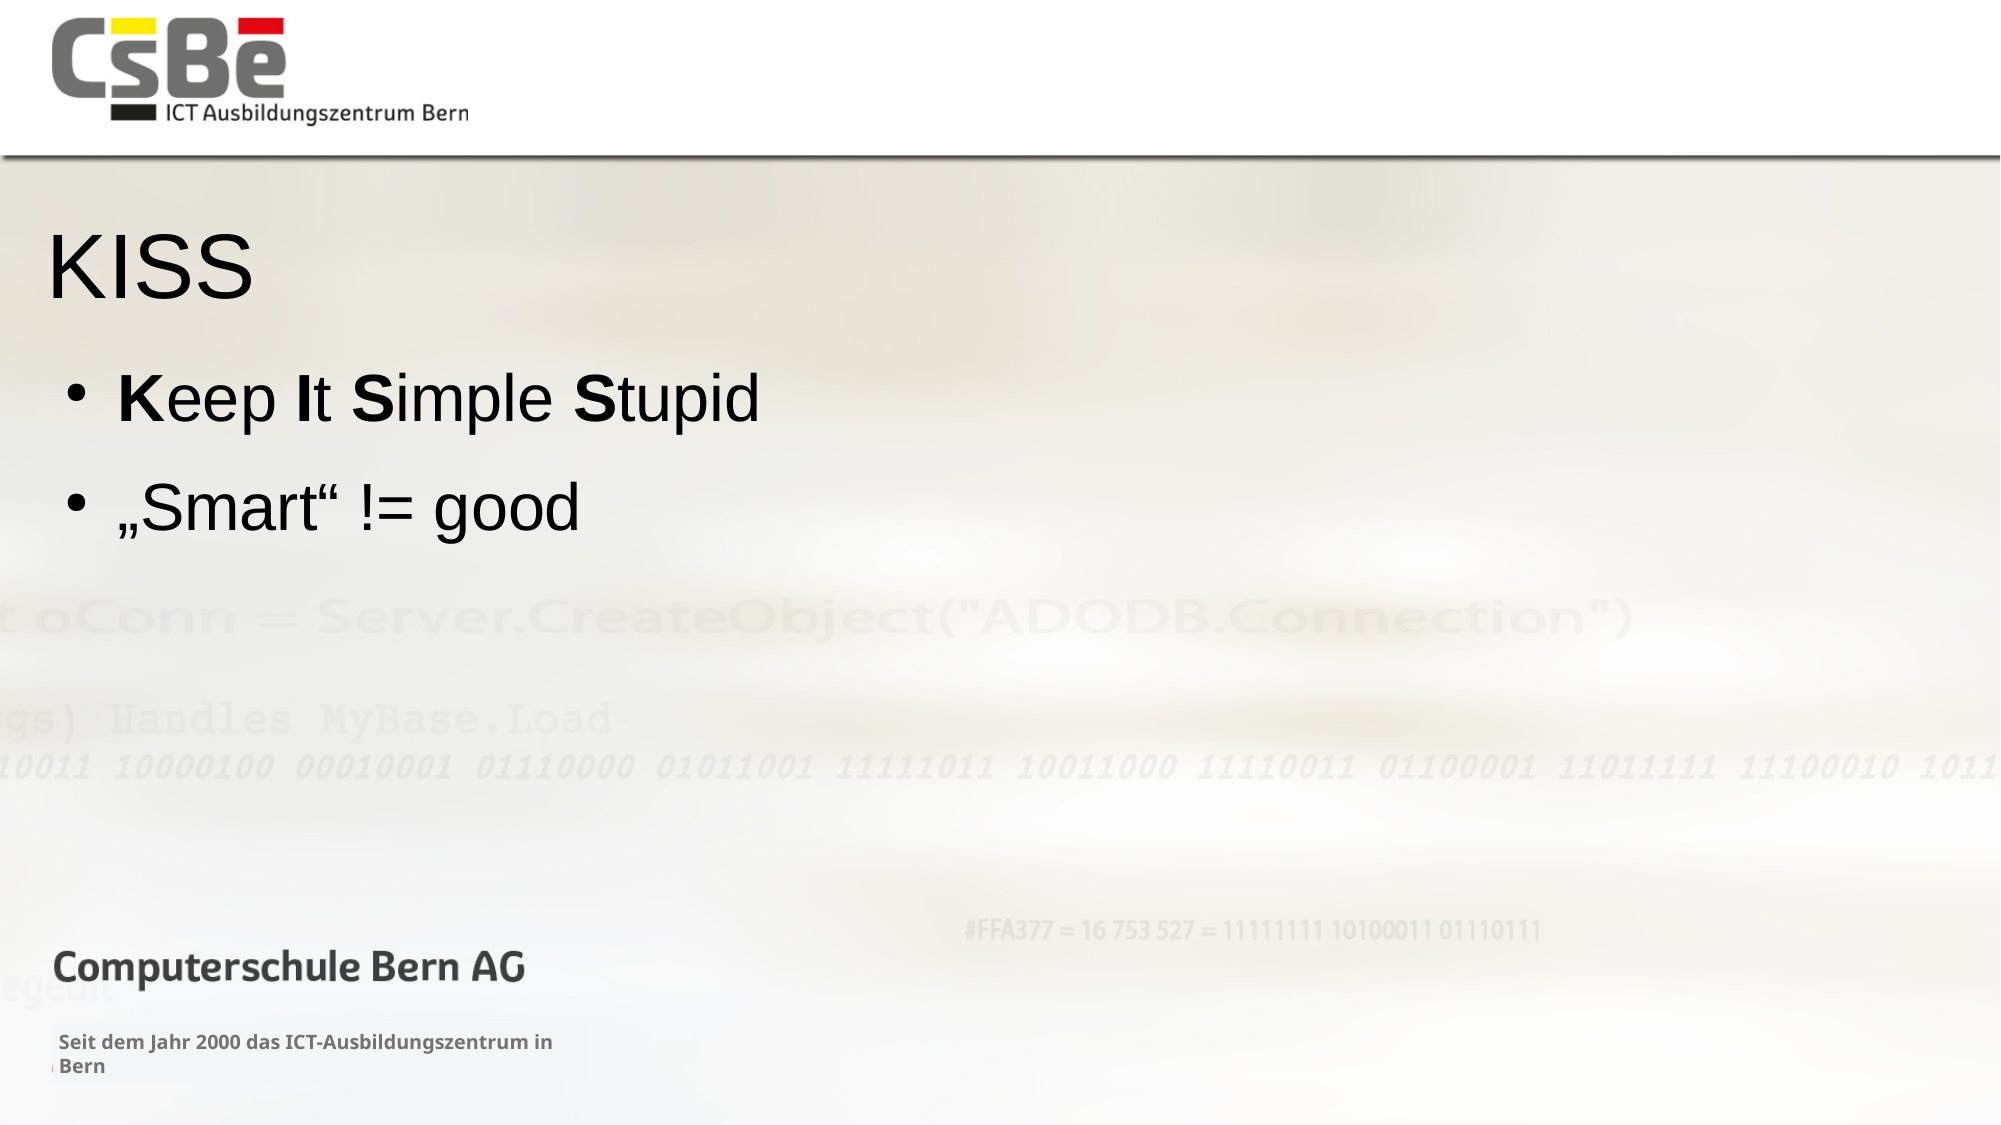

KISS
# Keep It Simple Stupid
„Smart“ != good